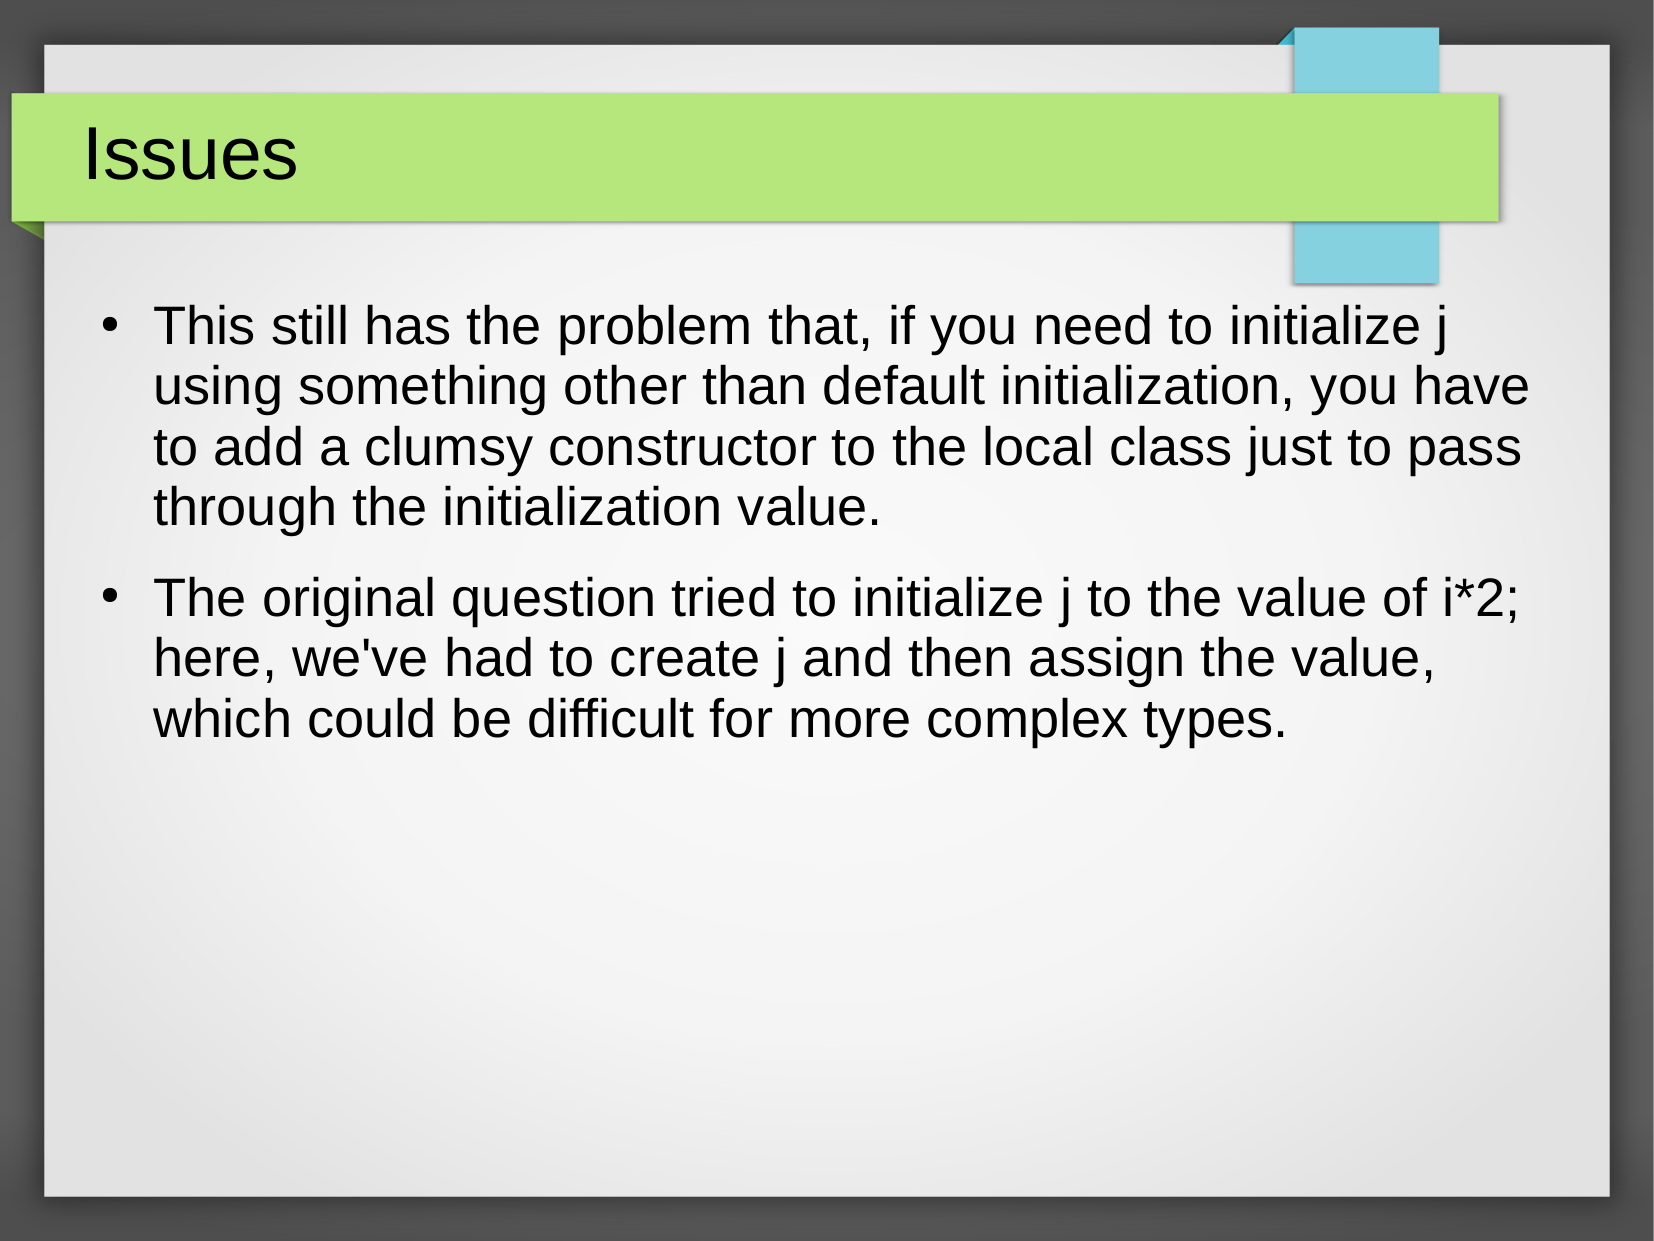

# Issues
This still has the problem that, if you need to initialize j using something other than default initialization, you have to add a clumsy constructor to the local class just to pass through the initialization value.
The original question tried to initialize j to the value of i*2; here, we've had to create j and then assign the value, which could be difficult for more complex types.